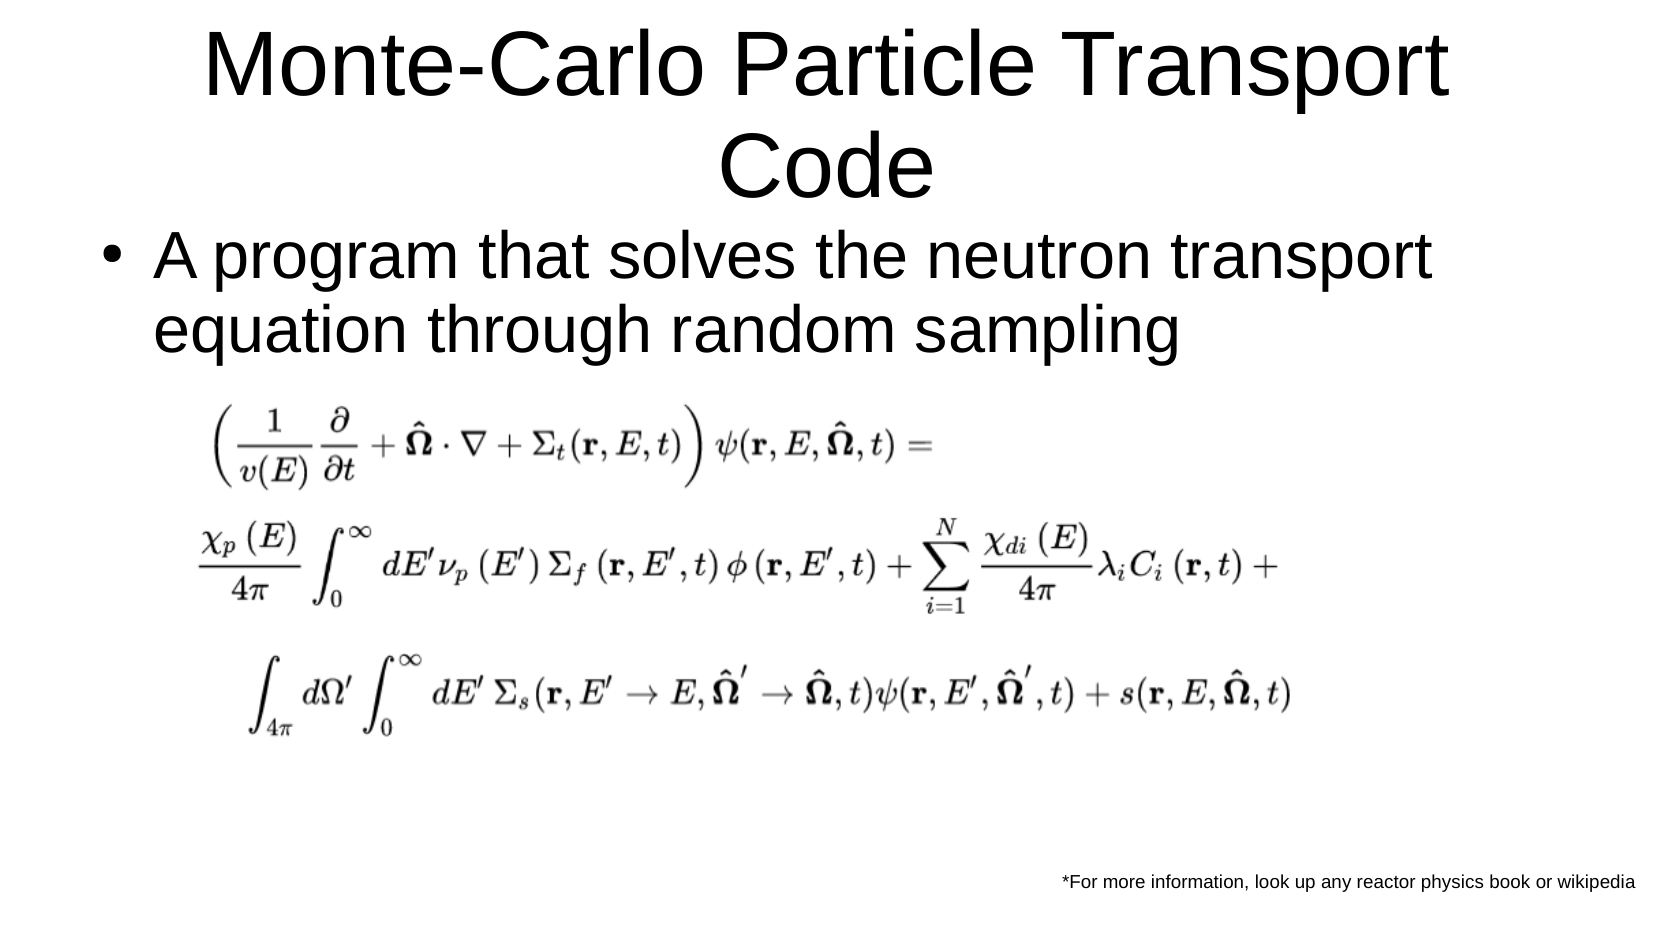

# Monte-Carlo Particle Transport Code
A program that solves the neutron transport equation through random sampling
*For more information, look up any reactor physics book or wikipedia